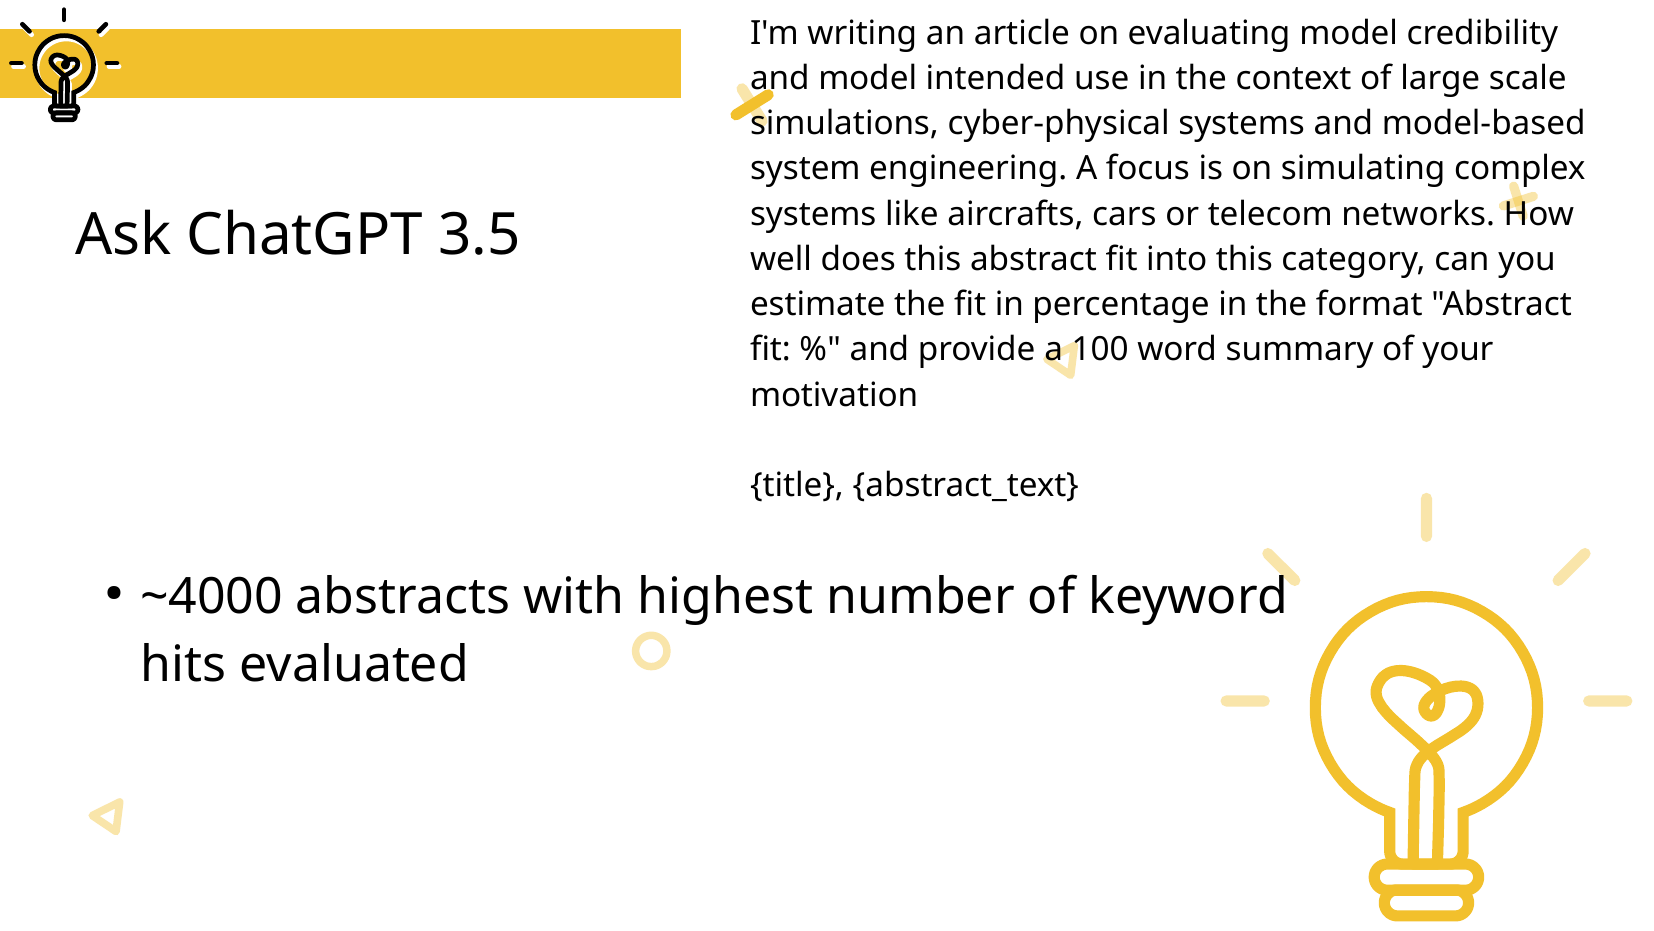

I'm writing an article on evaluating model credibility and model intended use in the context of large scale simulations, cyber-physical systems and model-based system engineering. A focus is on simulating complex systems like aircrafts, cars or telecom networks. How well does this abstract fit into this category, can you estimate the fit in percentage in the format "Abstract fit: %" and provide a 100 word summary of your motivation
{title}, {abstract_text}
# Ask ChatGPT 3.5
~4000 abstracts with highest number of keyword hits evaluated